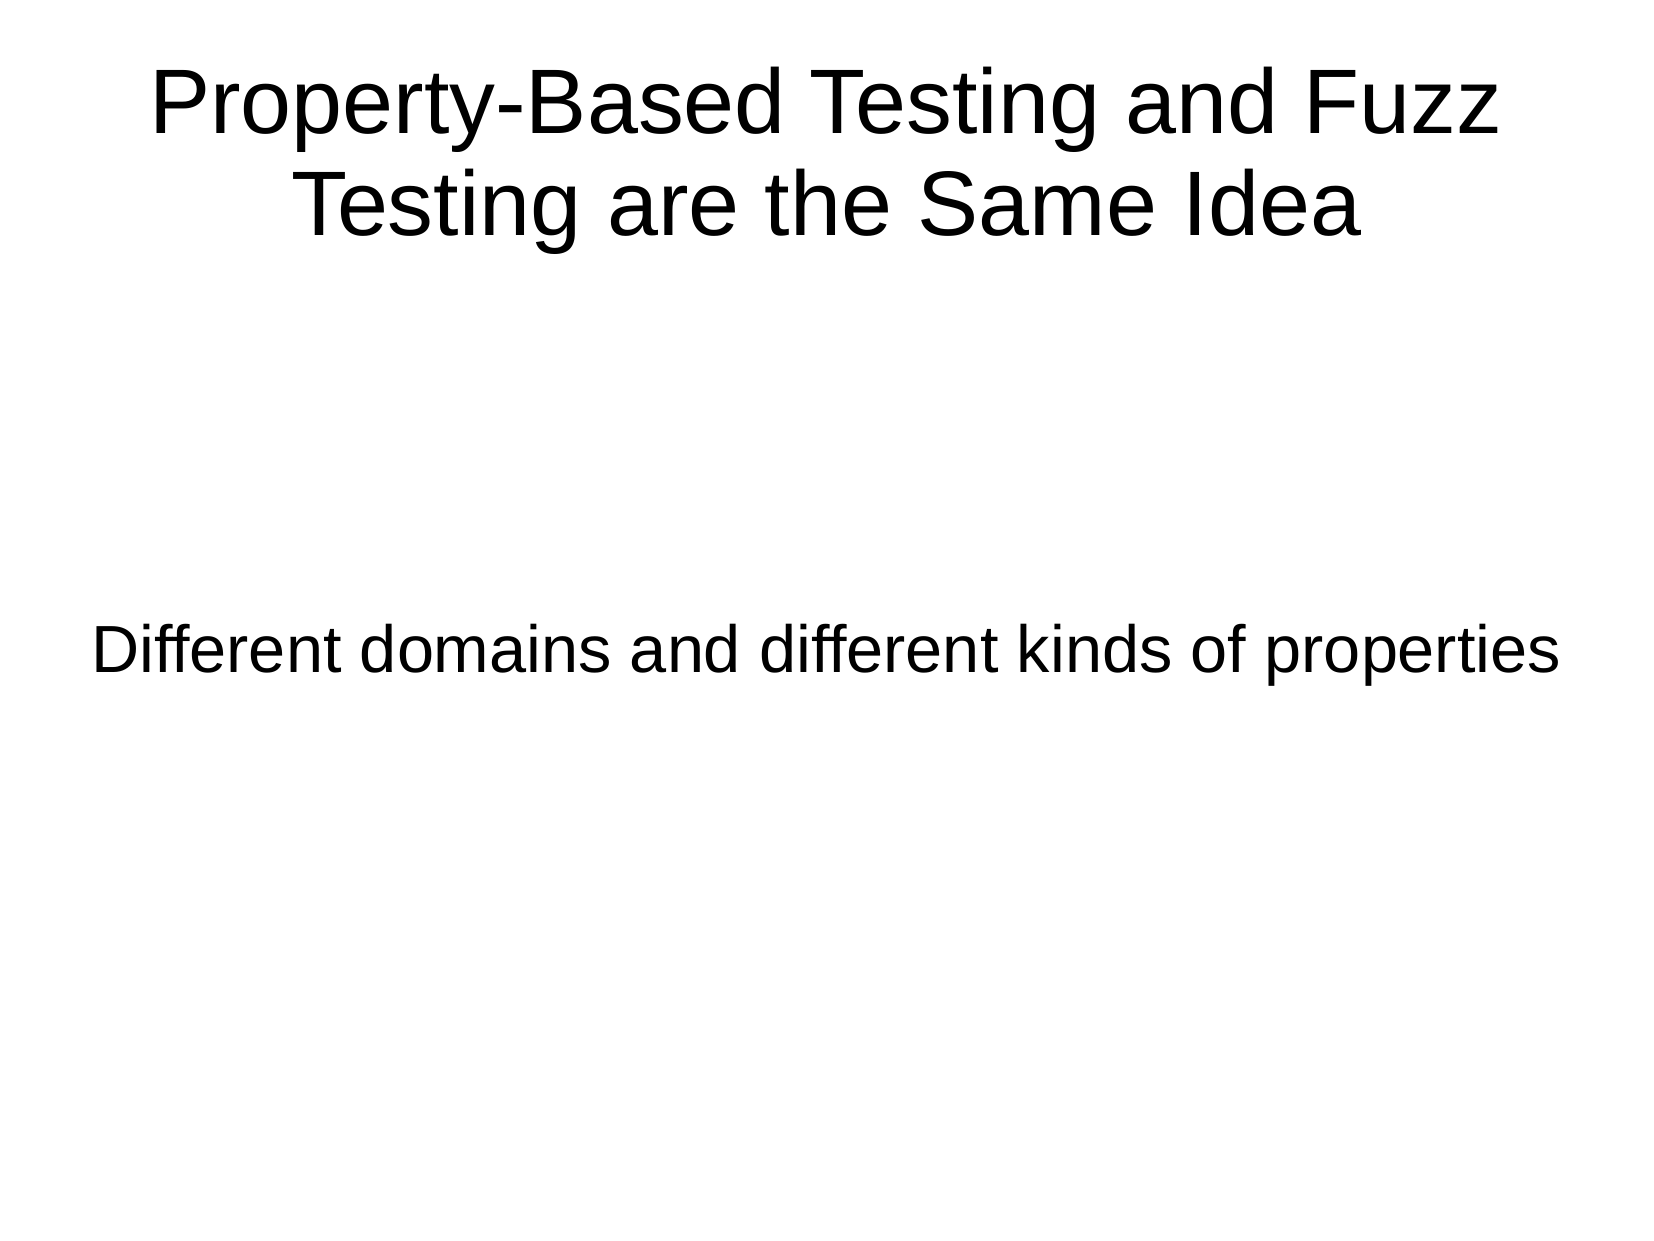

# Property-Based Testing and Fuzz Testing are the Same Idea
Different domains and different kinds of properties